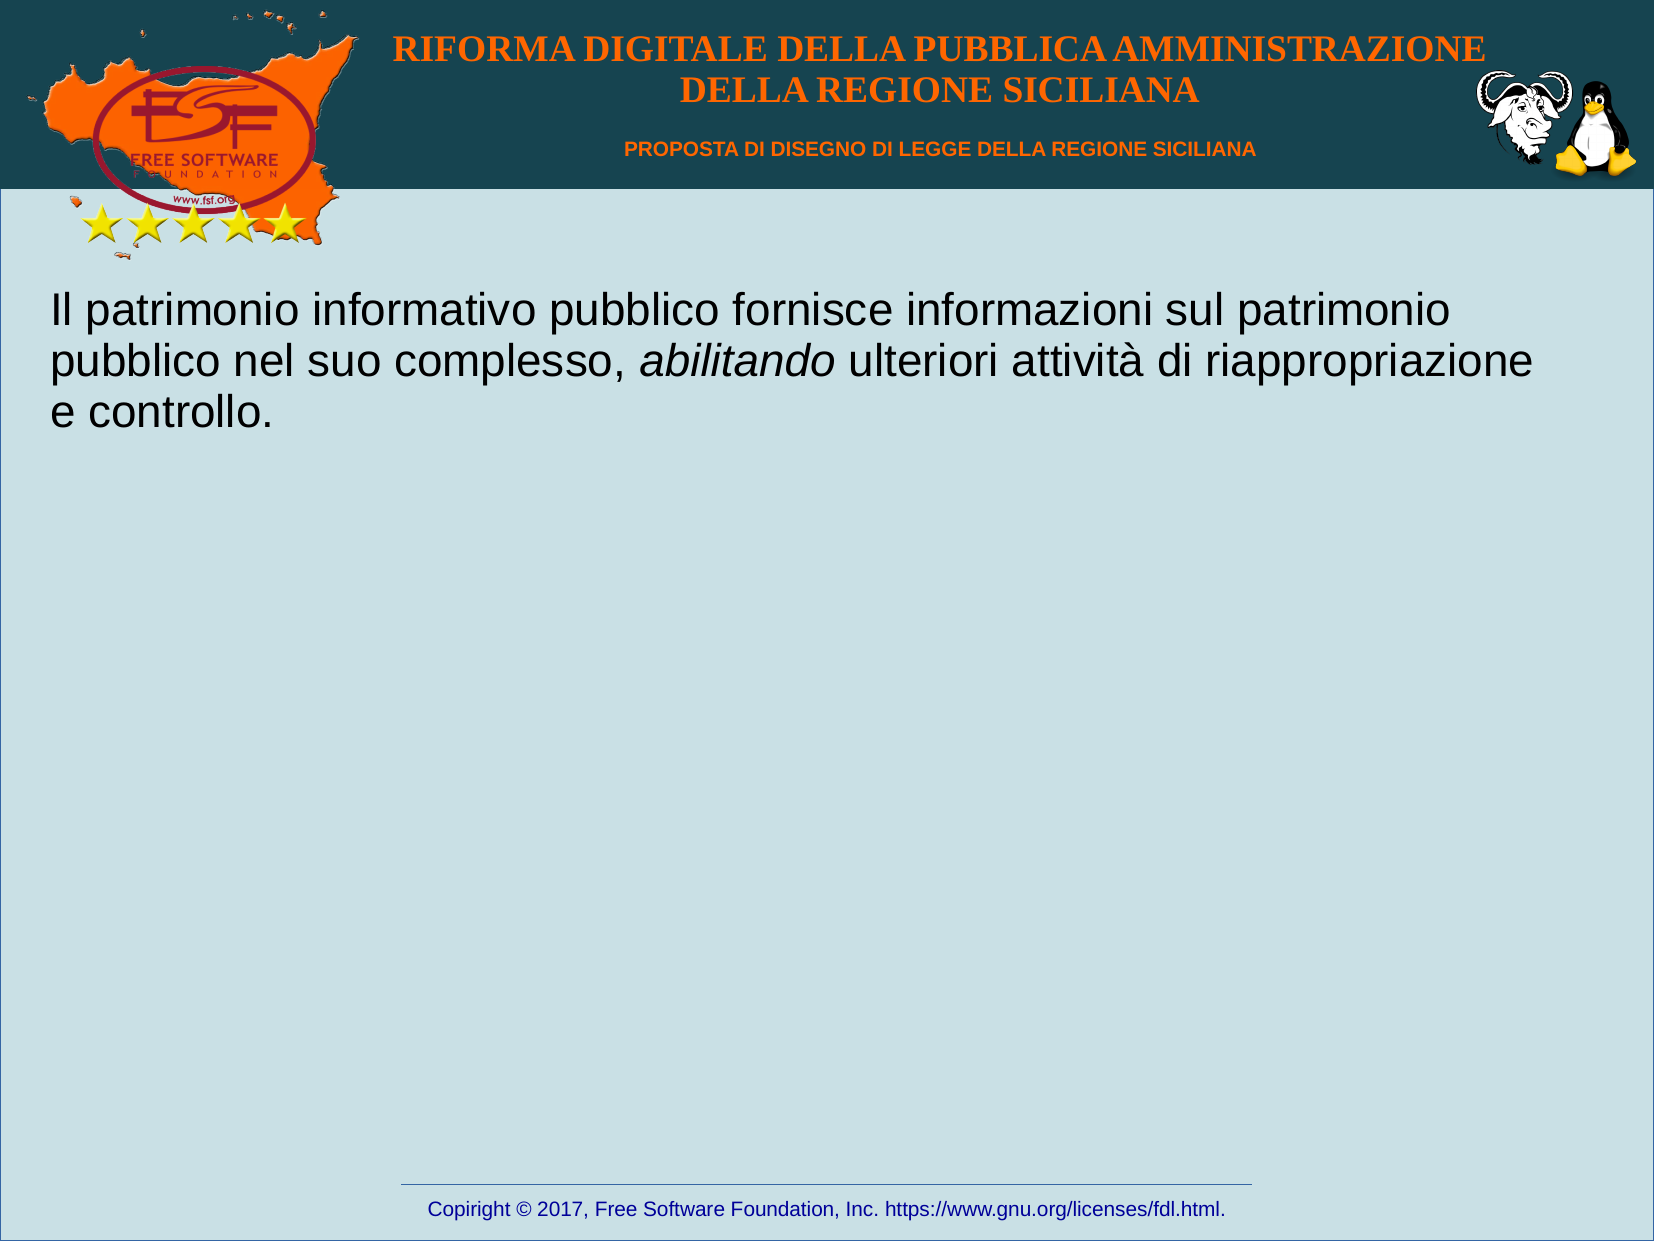

Il patrimonio informativo pubblico fornisce informazioni sul patrimonio pubblico nel suo complesso, abilitando ulteriori attività di riappropriazione e controllo.